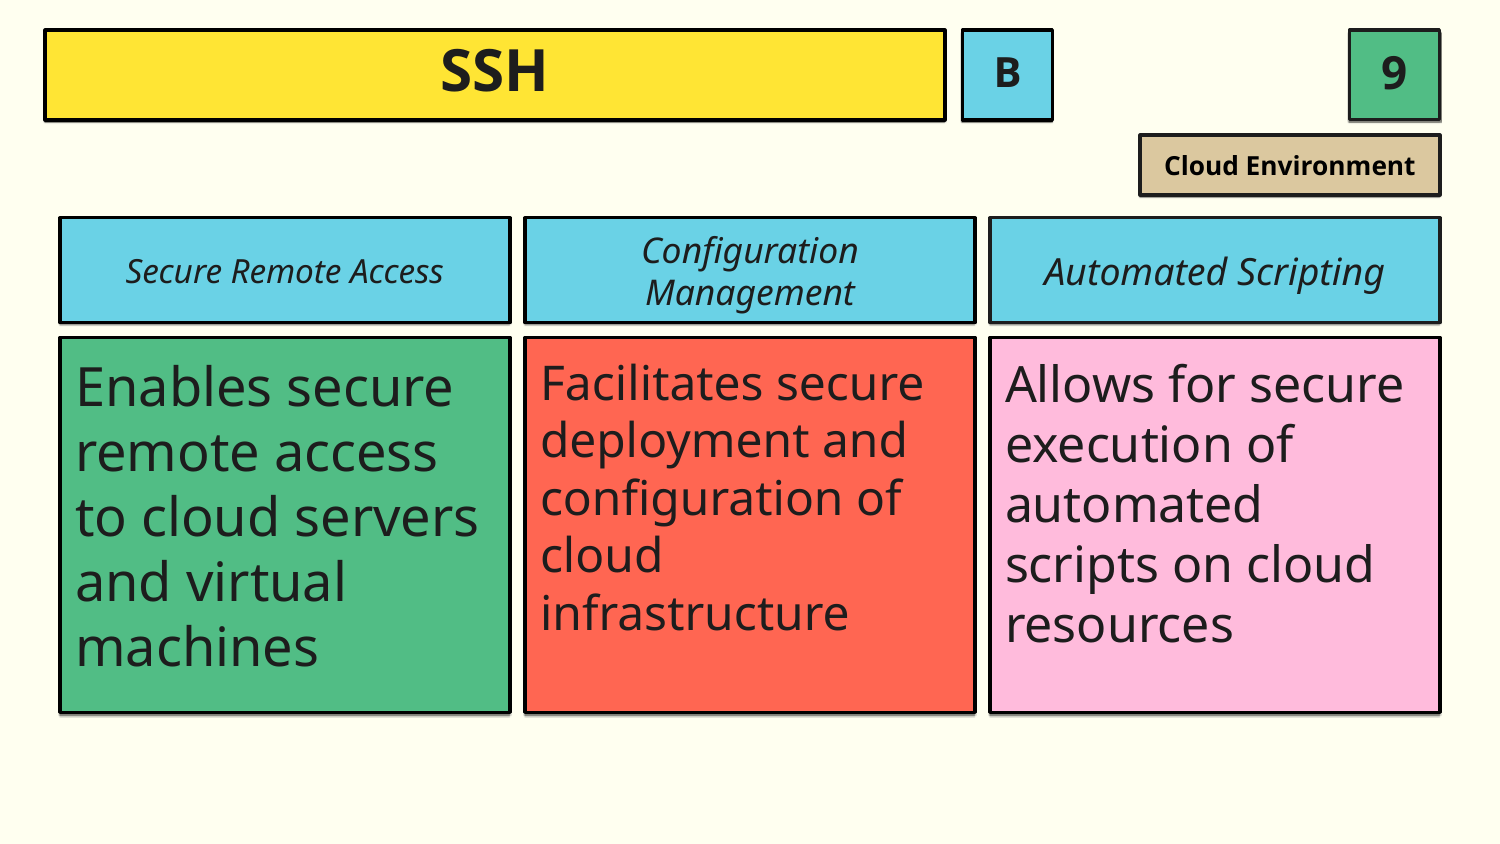

SSH
B
Cloud Environment
Secure Remote Access
Configuration Management
Automated Scripting
# Enables secure remote access to cloud servers and virtual machines
Facilitates secure deployment and configuration of cloud infrastructure
Allows for secure execution of automated scripts on cloud resources